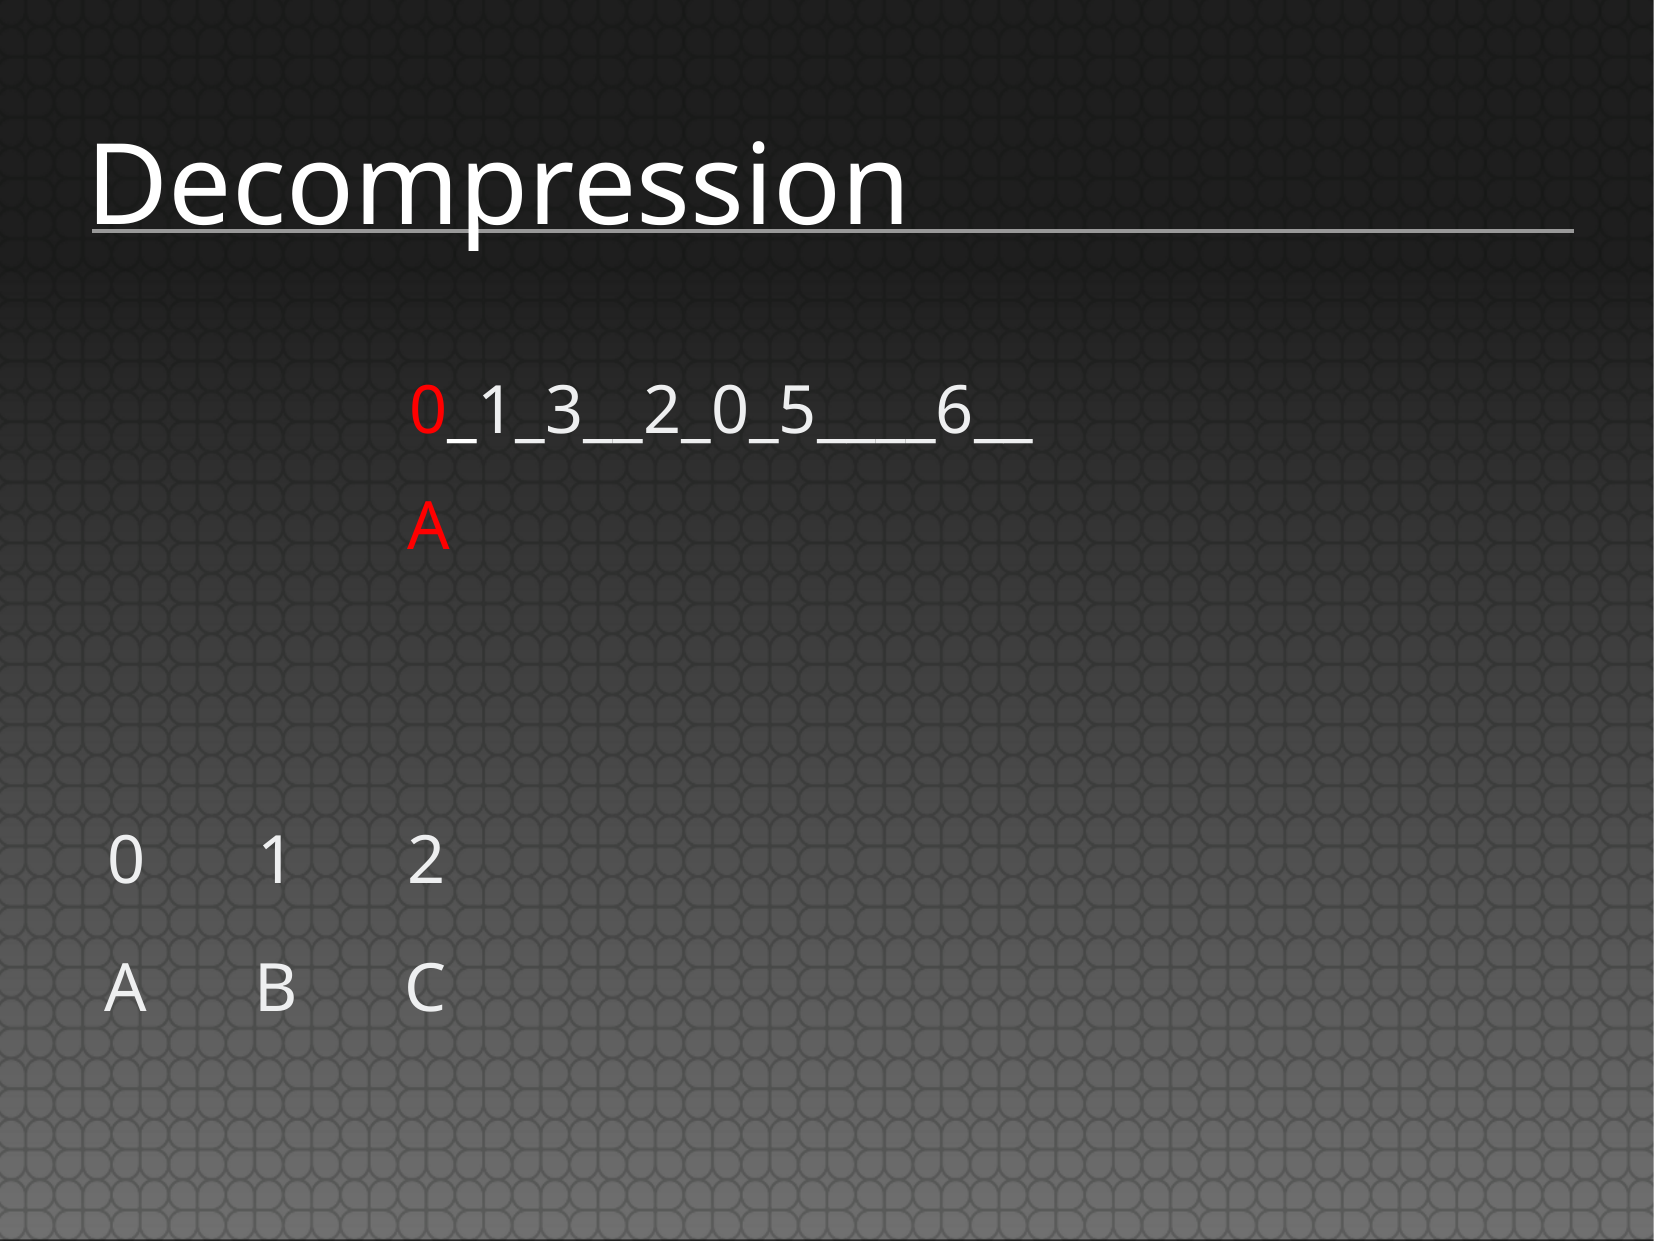

# Decompression
0_1_3__2_0_5____6__
A
0		1		2
A		B		C